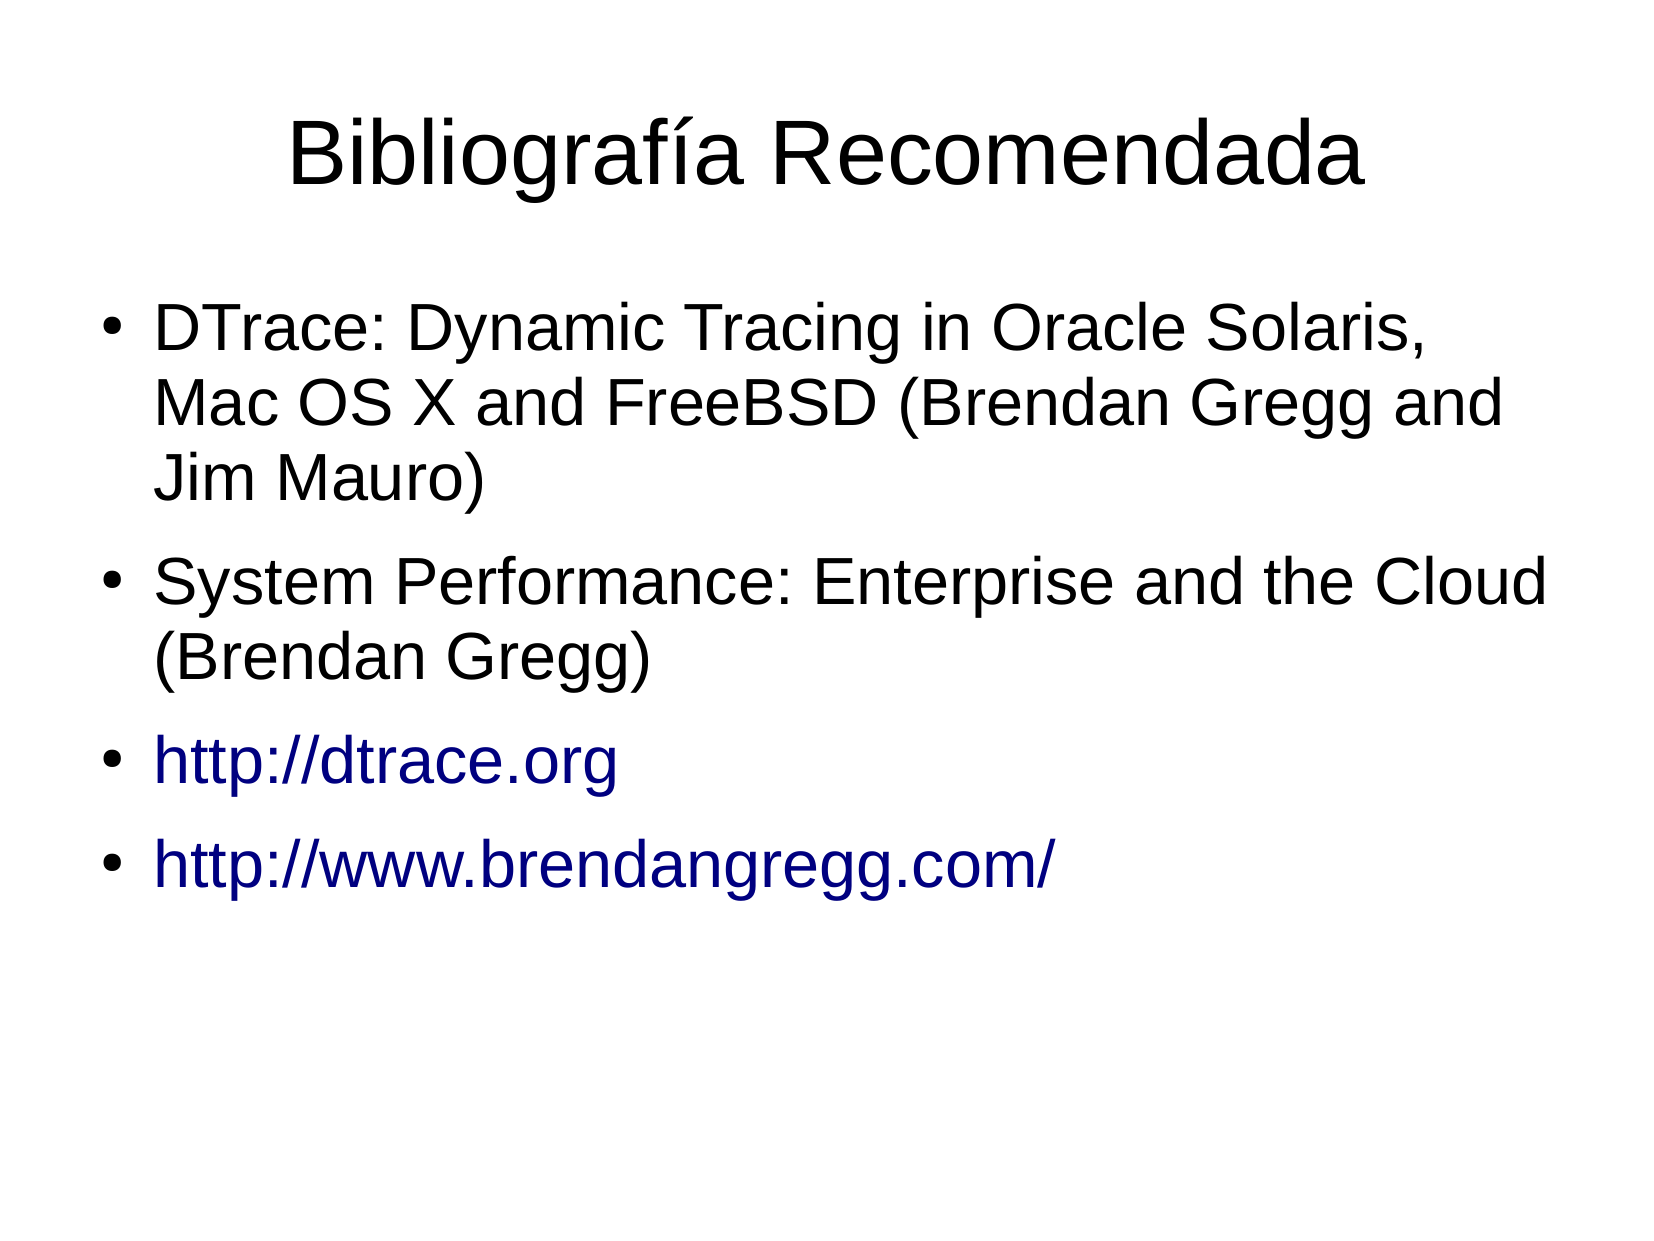

# Bibliografía Recomendada
DTrace: Dynamic Tracing in Oracle Solaris, Mac OS X and FreeBSD (Brendan Gregg and Jim Mauro)
System Performance: Enterprise and the Cloud (Brendan Gregg)
http://dtrace.org
http://www.brendangregg.com/